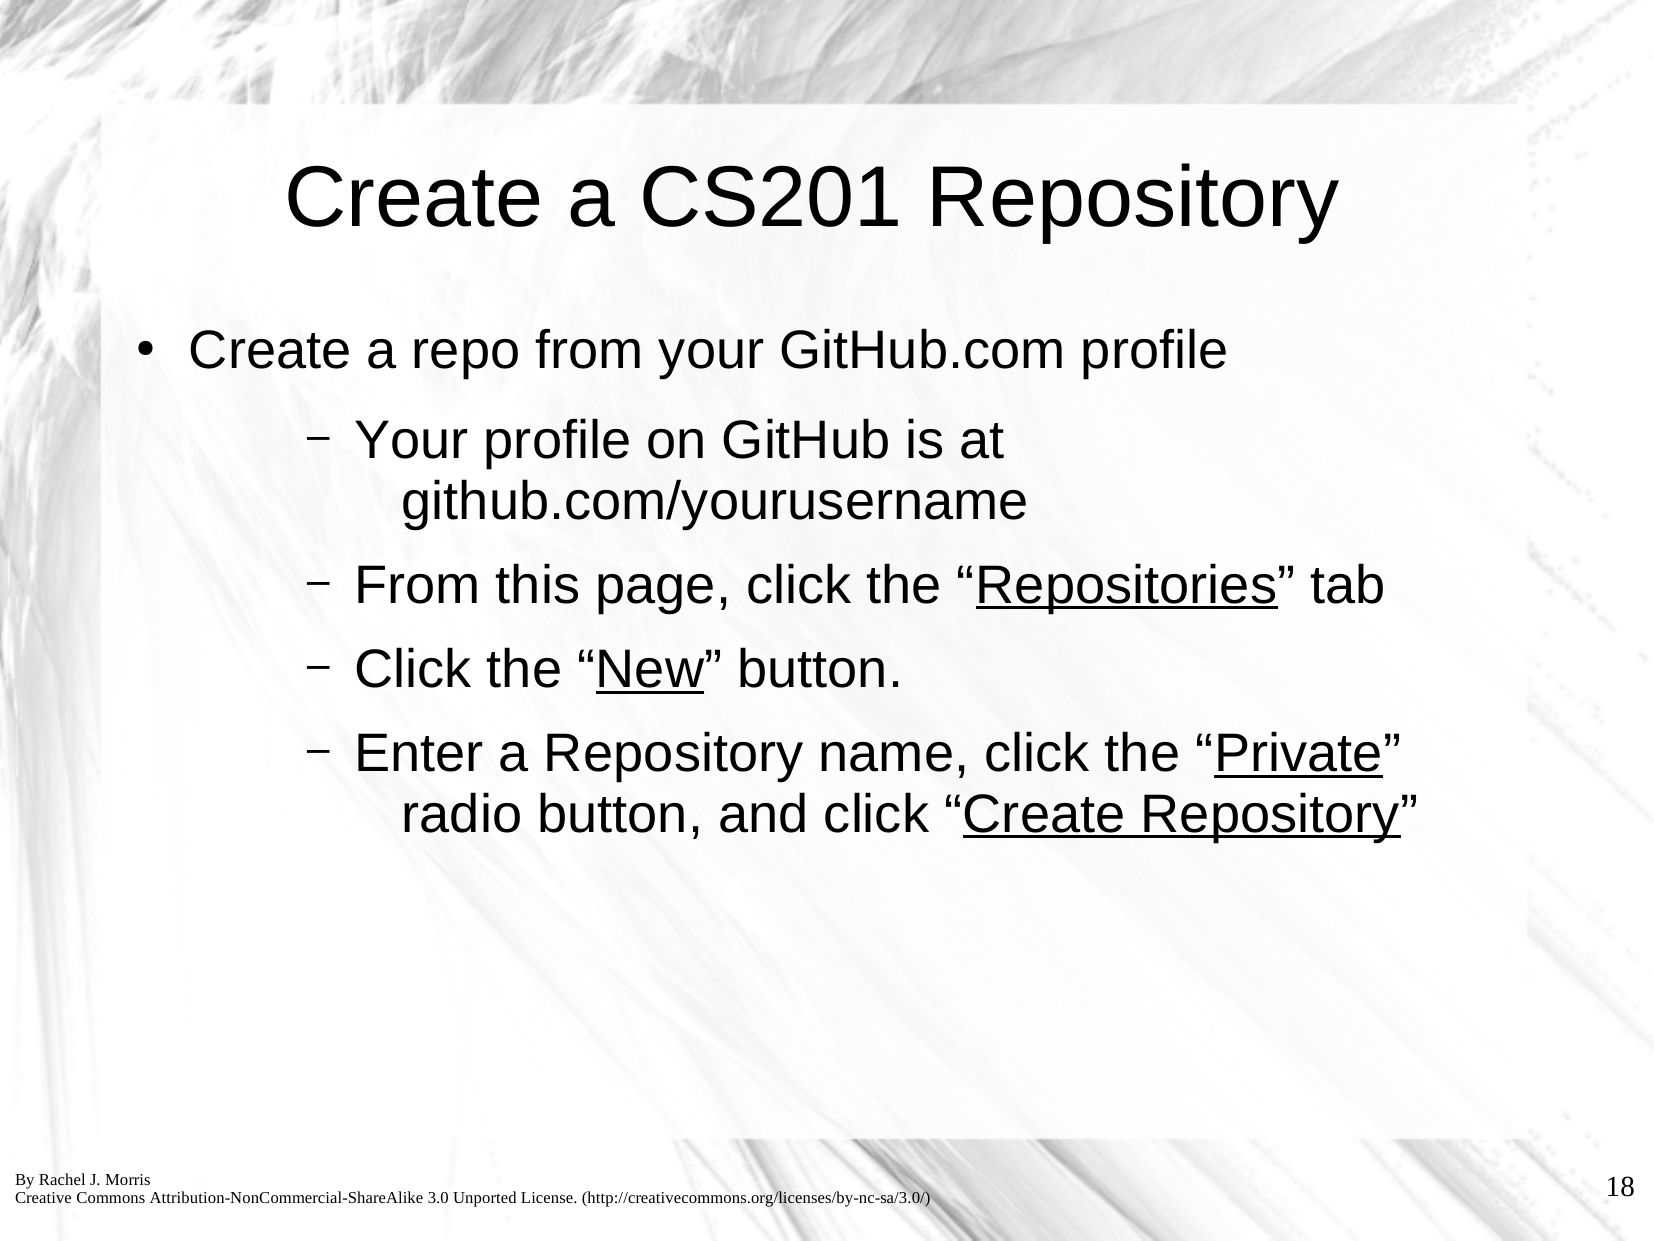

# Create a CS201 Repository
Create a repo from your GitHub.com profile
Your profile on GitHub is at github.com/yourusername
From this page, click the “Repositories” tab
Click the “New” button.
Enter a Repository name, click the “Private” radio button, and click “Create Repository”
18